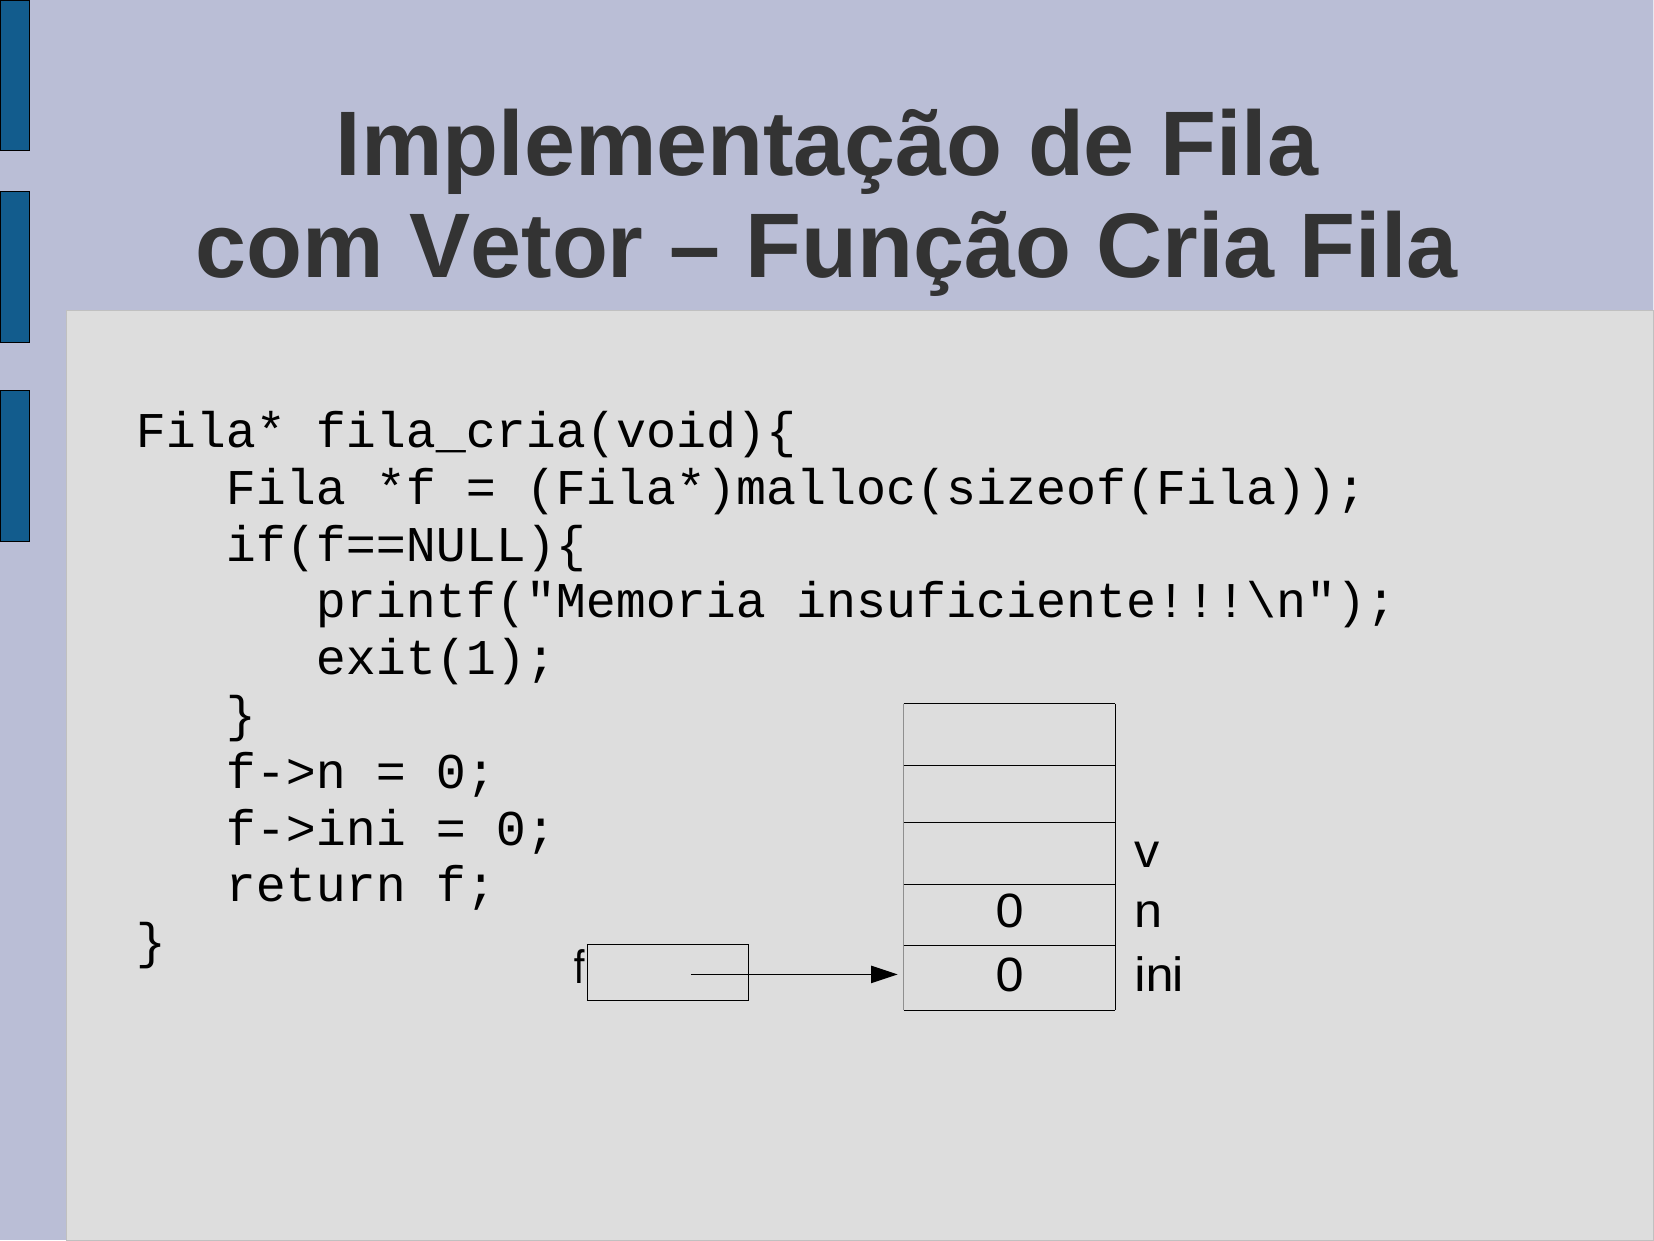

# Implementação de Fila com Vetor – Função Cria Fila
Fila* fila_cria(void){
 Fila *f = (Fila*)malloc(sizeof(Fila));
 if(f==NULL){
 printf("Memoria insuficiente!!!\n");
 exit(1);
 }
 f->n = 0;
 f->ini = 0;
 return f;
}